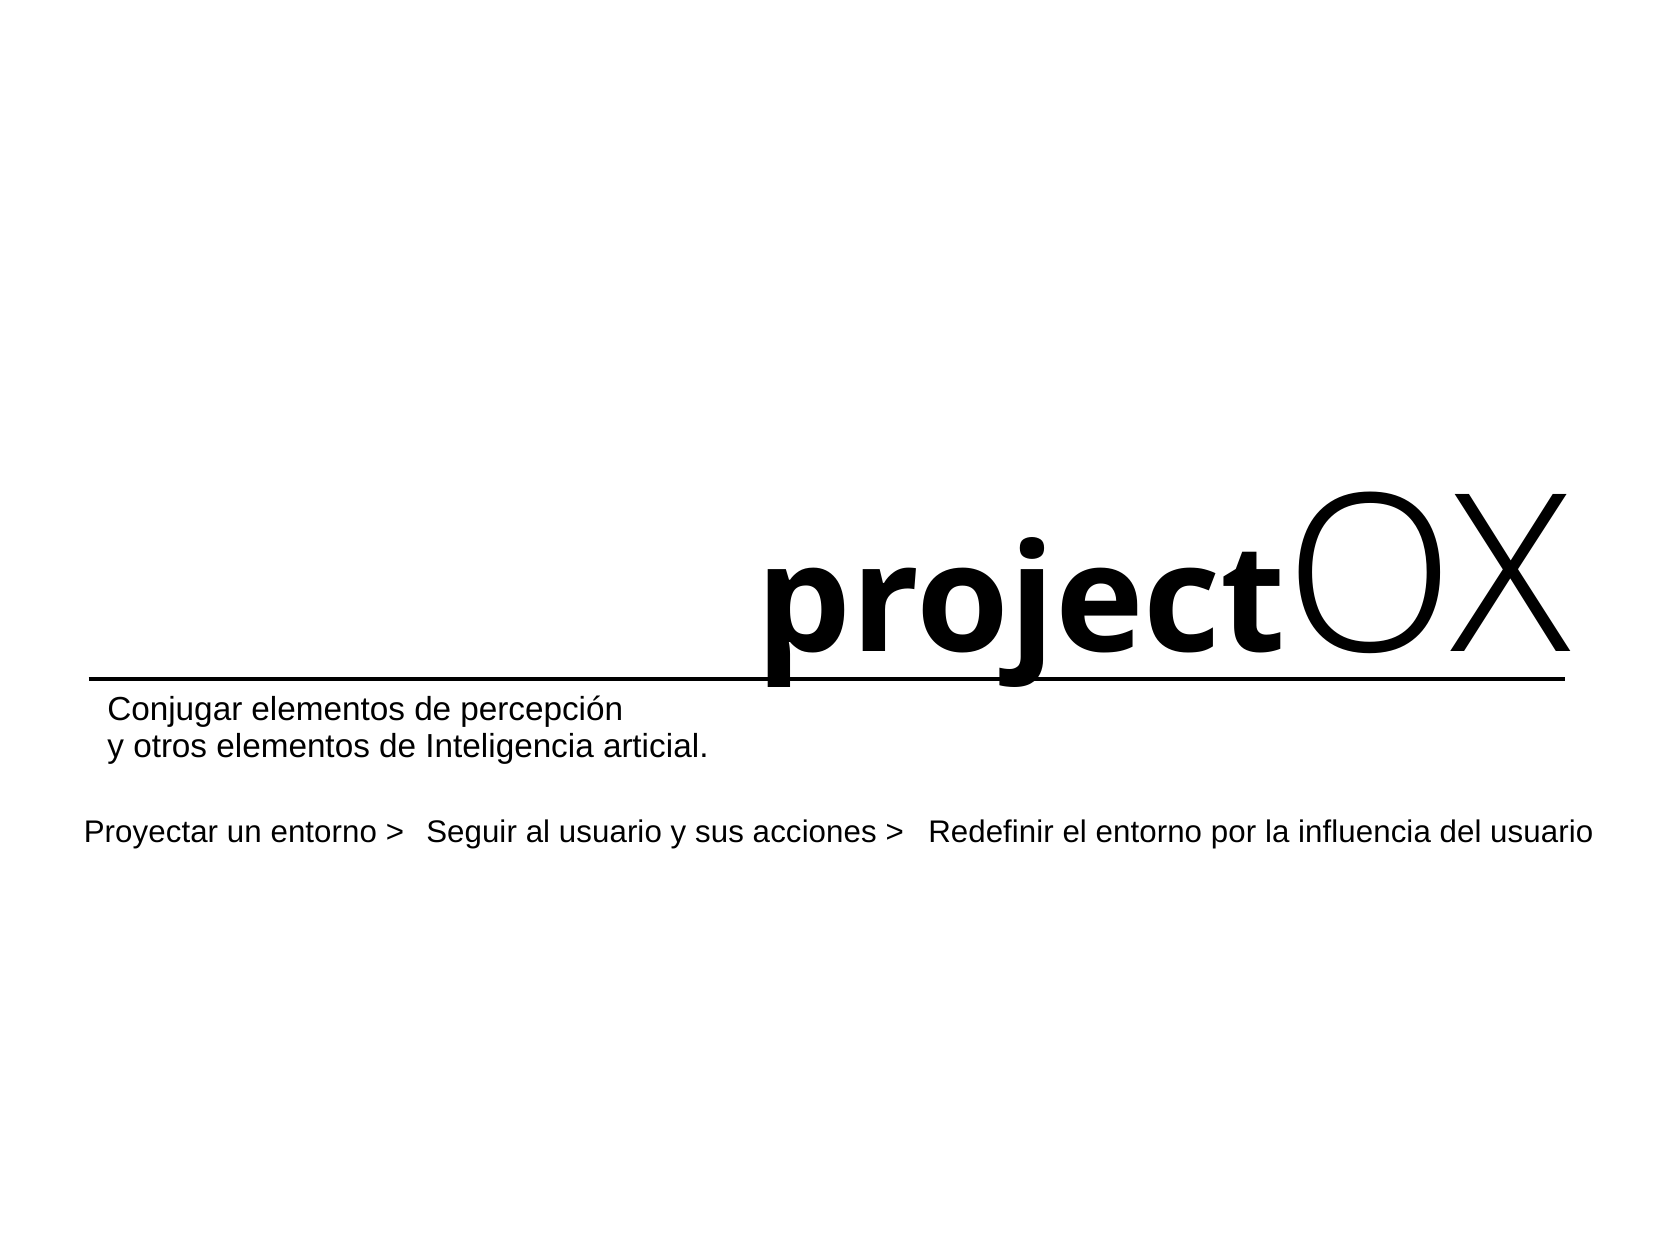

# projectOX
Conjugar elementos de percepción
y otros elementos de Inteligencia articial.
Proyectar un entorno >
Seguir al usuario y sus acciones >
Redefinir el entorno por la influencia del usuario